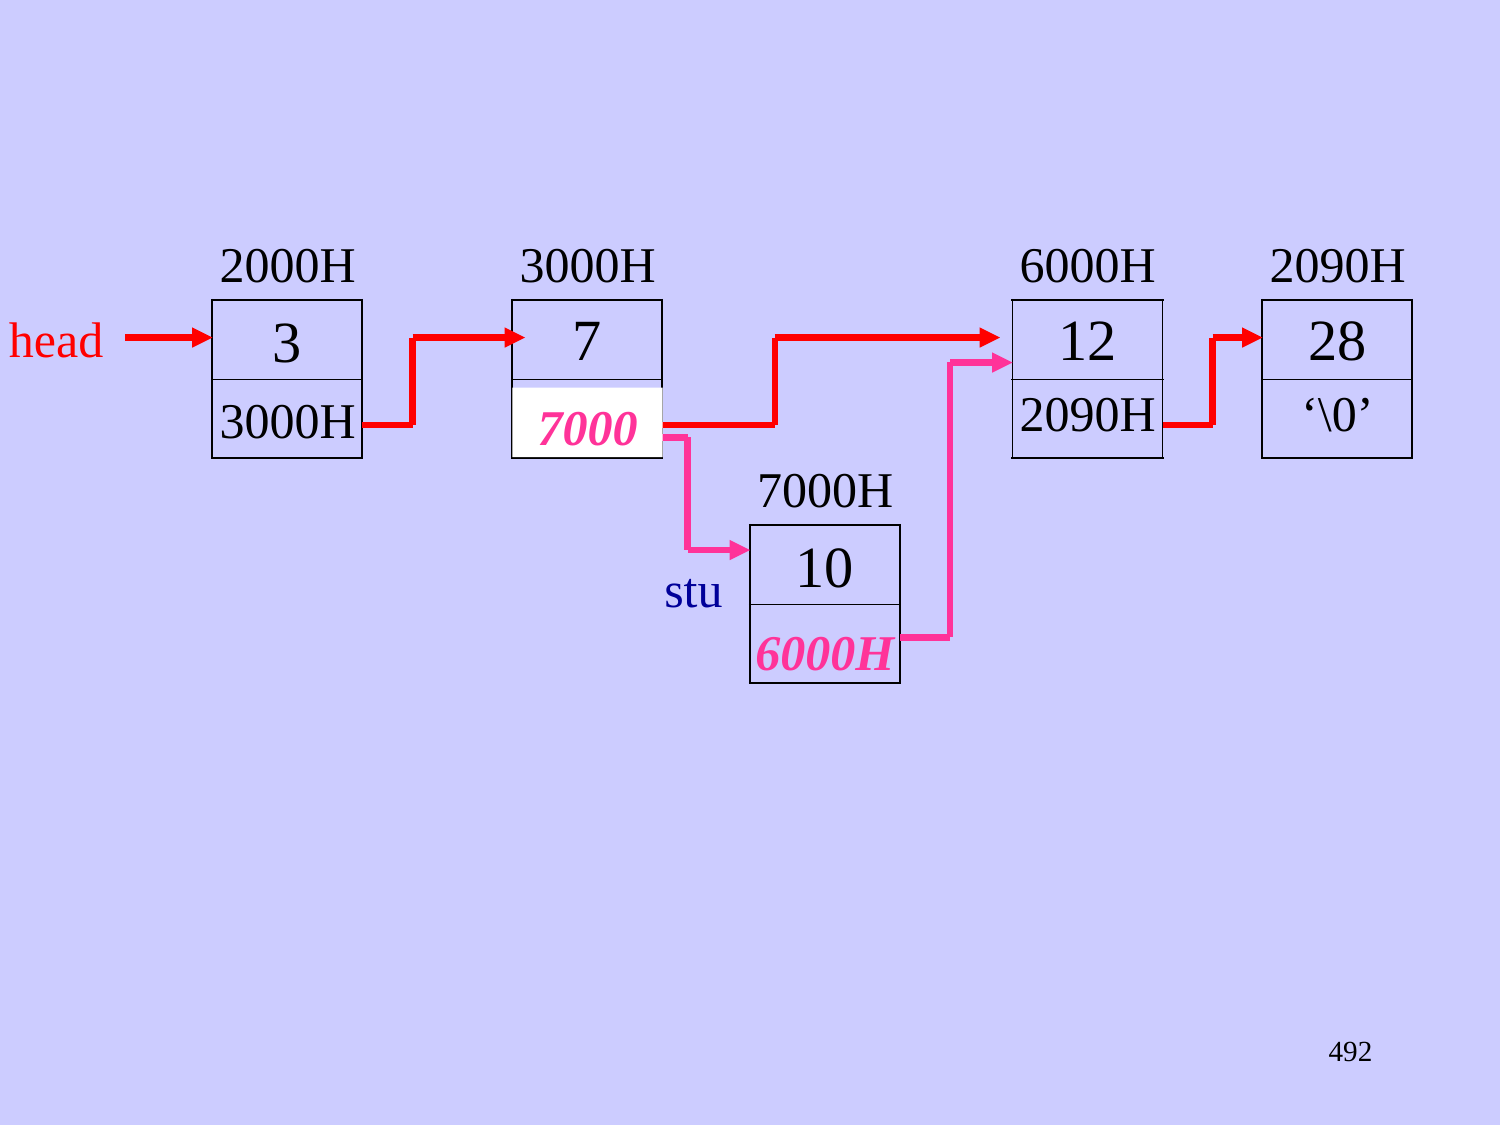

2000H
3000H
6000H
2090H
head
| 3 |
| --- |
| 3000H |
| 7 |
| --- |
| 6000H |
| 12 |
| --- |
| 2090H |
| 28 |
| --- |
| ‘\0’ |
7000
7000H
| 10 |
| --- |
| |
stu
6000H